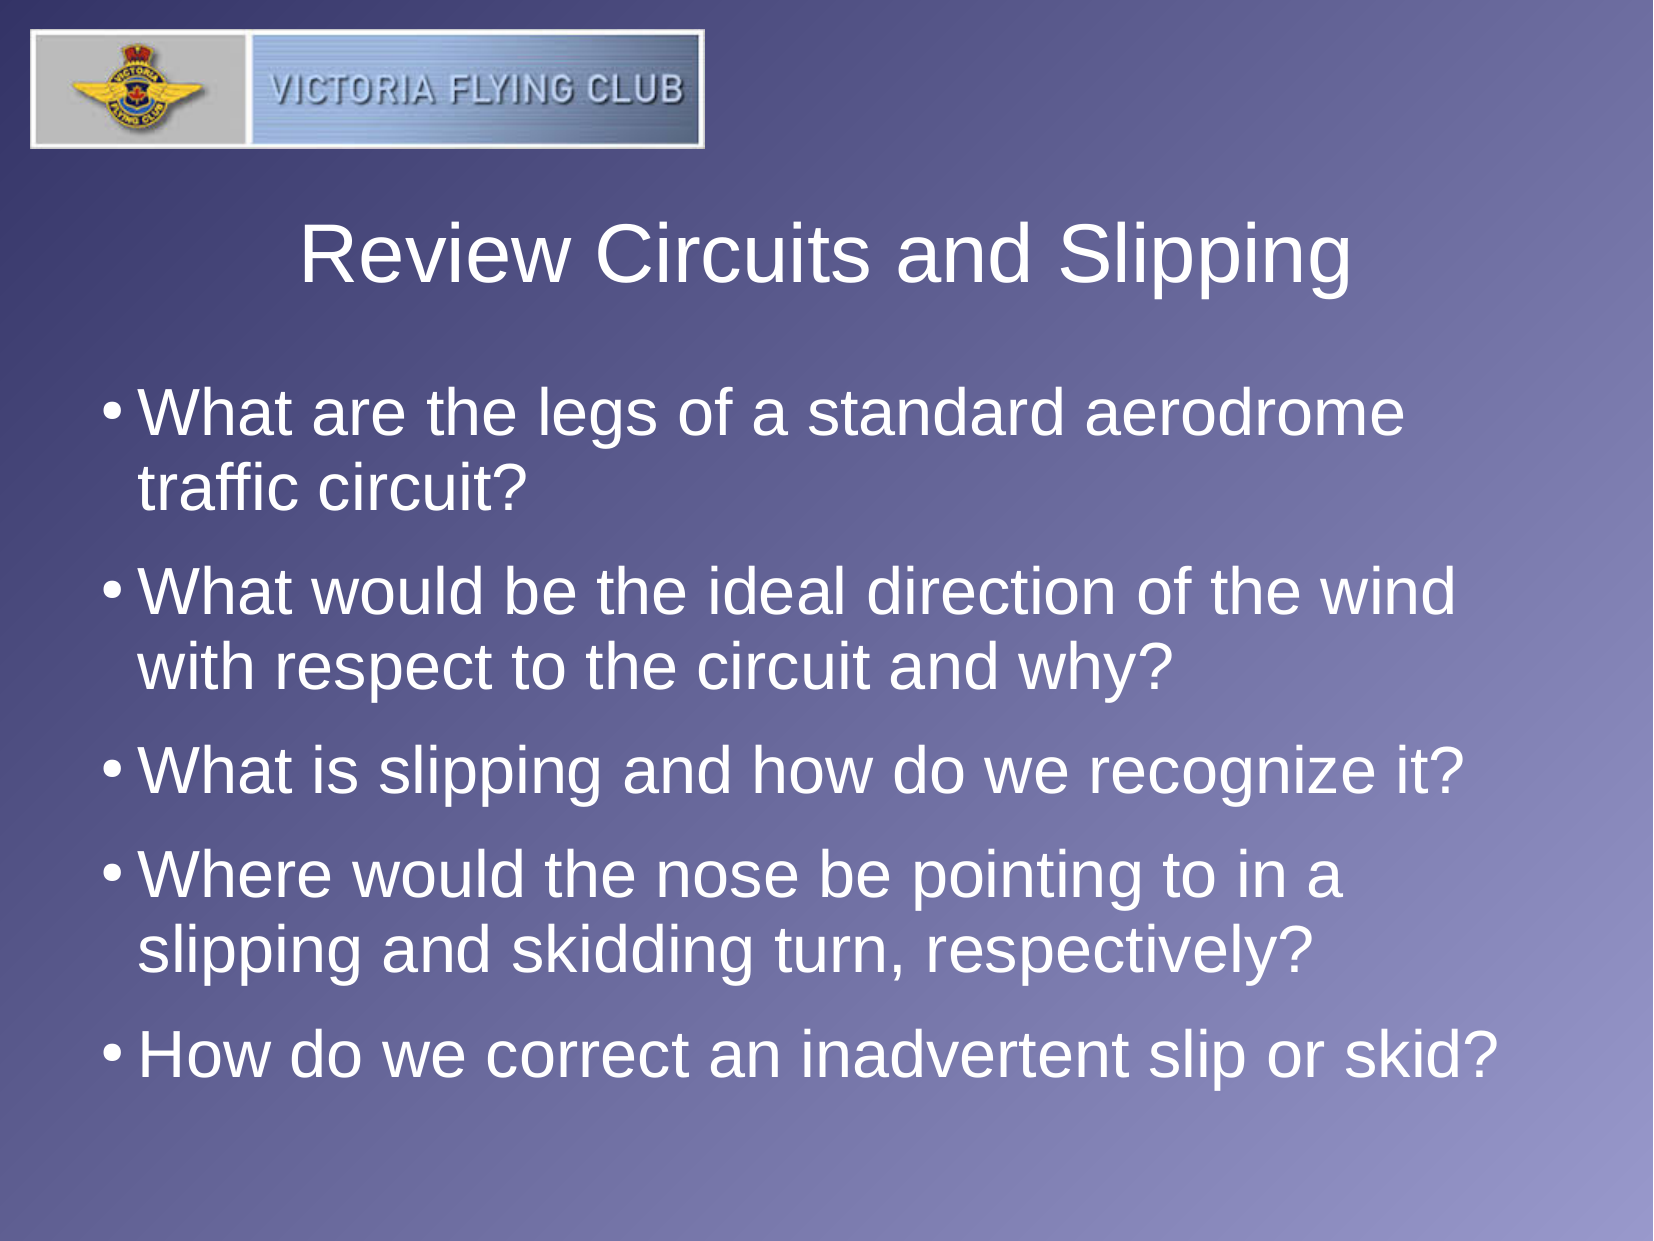

# Review Circuits and Slipping
What are the legs of a standard aerodrome traffic circuit?
What would be the ideal direction of the wind with respect to the circuit and why?
What is slipping and how do we recognize it?
Where would the nose be pointing to in a slipping and skidding turn, respectively?
How do we correct an inadvertent slip or skid?